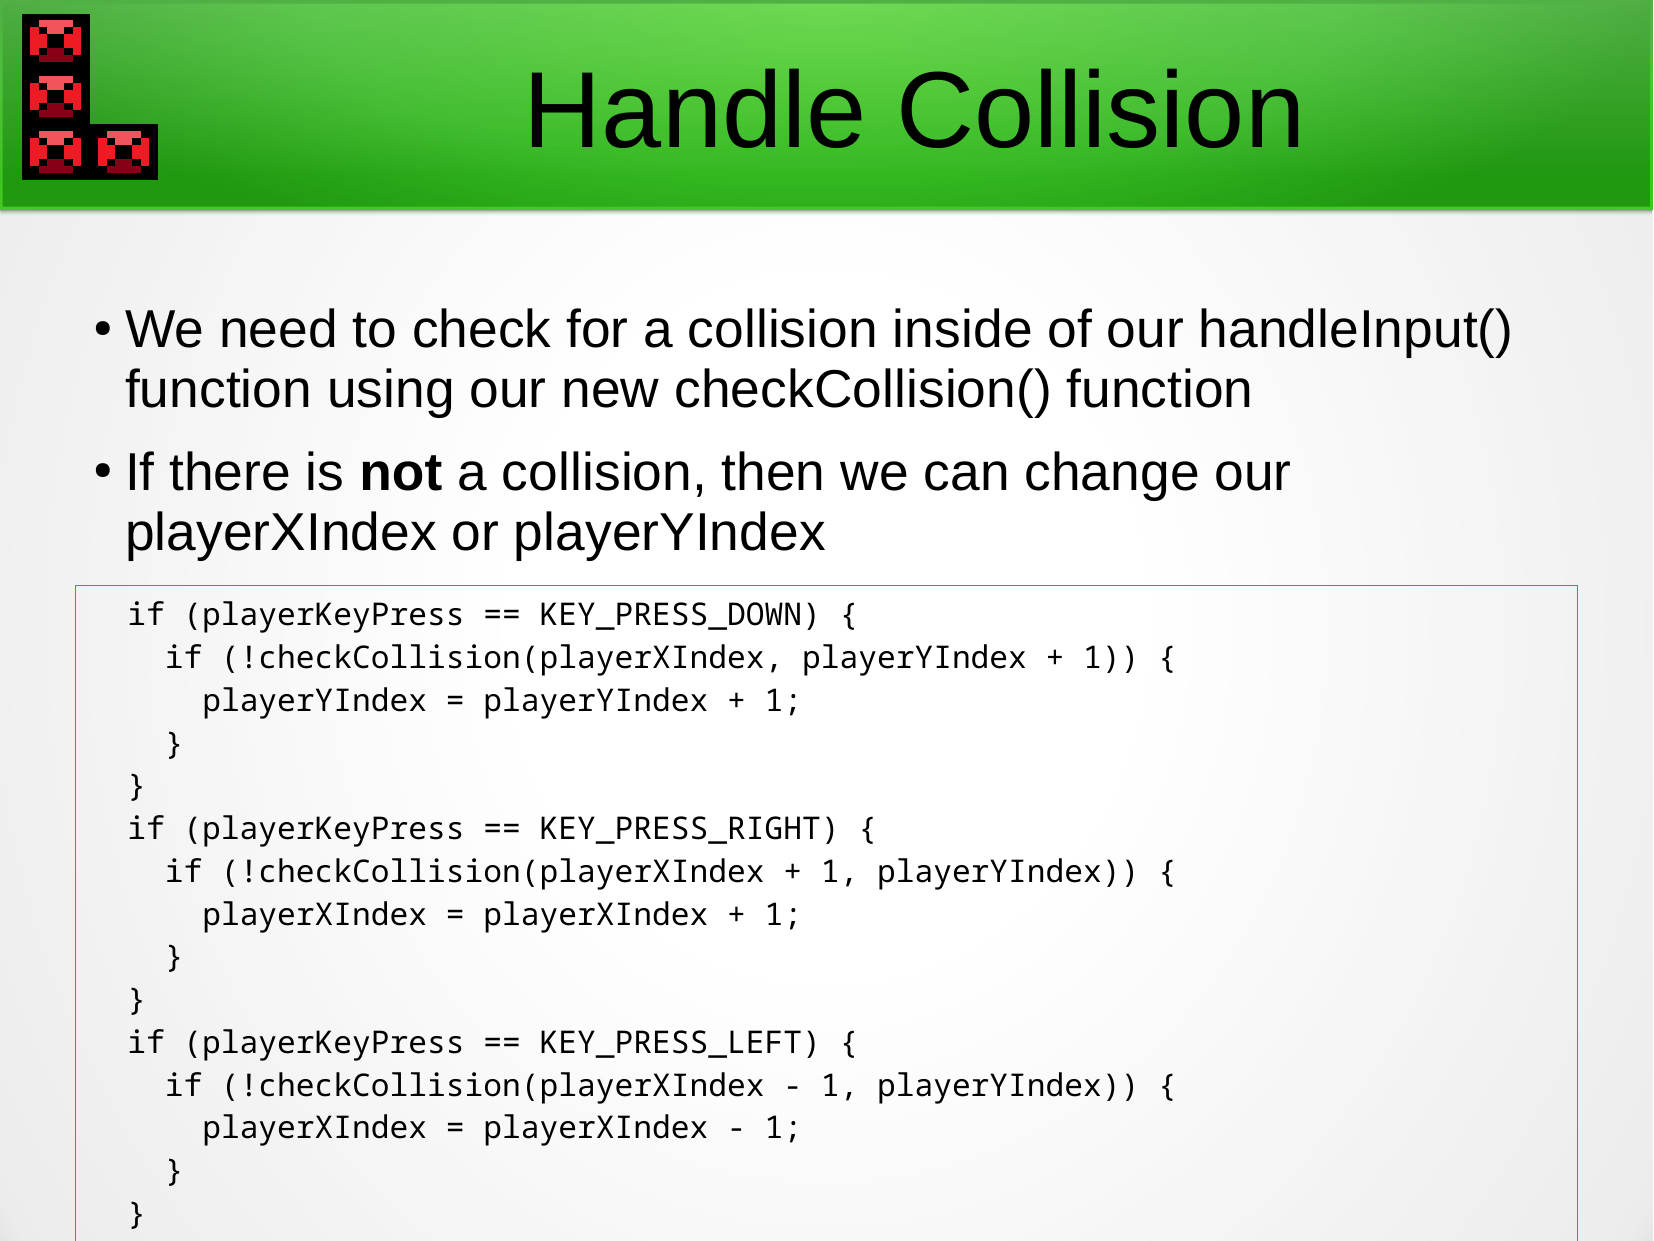

# Handle Collision
We need to check for a collision inside of our handleInput() function using our new checkCollision() function
If there is not a collision, then we can change our playerXIndex or playerYIndex
 if (playerKeyPress == KEY_PRESS_DOWN) {
	if (!checkCollision(playerXIndex, playerYIndex + 1)) {
 playerYIndex = playerYIndex + 1;
	}
 }
 if (playerKeyPress == KEY_PRESS_RIGHT) {
	if (!checkCollision(playerXIndex + 1, playerYIndex)) {
 playerXIndex = playerXIndex + 1;
	}
 }
 if (playerKeyPress == KEY_PRESS_LEFT) {
	if (!checkCollision(playerXIndex - 1, playerYIndex)) {
 playerXIndex = playerXIndex - 1;
	}
 }